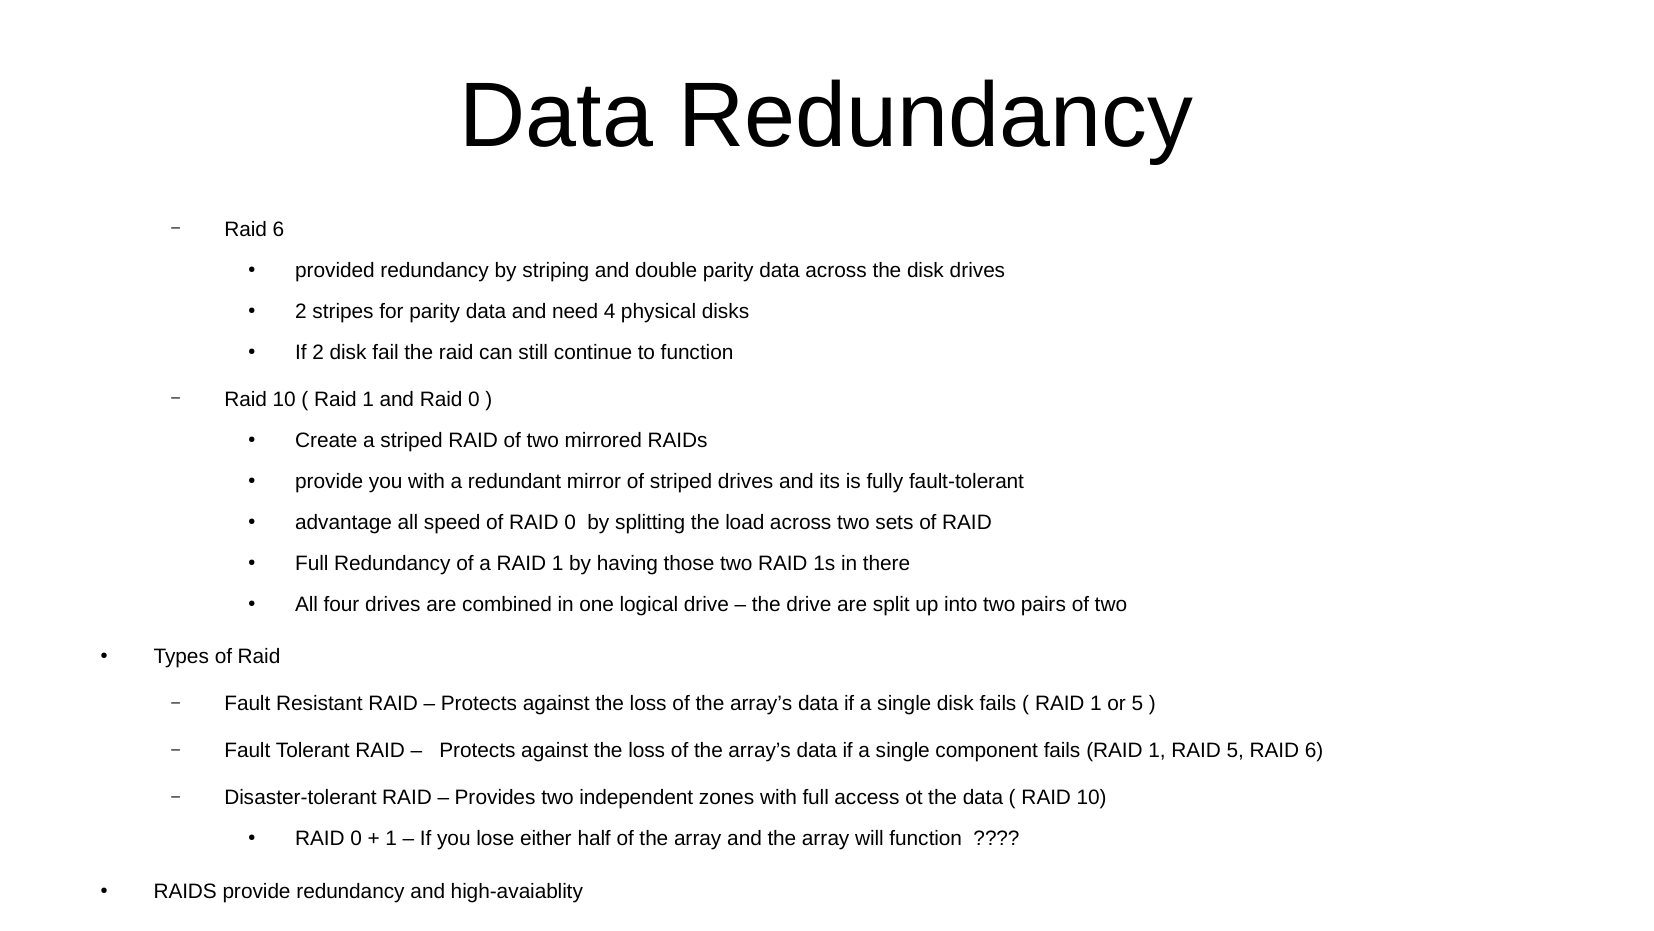

# Data Redundancy
Raid 6
provided redundancy by striping and double parity data across the disk drives
2 stripes for parity data and need 4 physical disks
If 2 disk fail the raid can still continue to function
Raid 10 ( Raid 1 and Raid 0 )
Create a striped RAID of two mirrored RAIDs
provide you with a redundant mirror of striped drives and its is fully fault-tolerant
advantage all speed of RAID 0 by splitting the load across two sets of RAID
Full Redundancy of a RAID 1 by having those two RAID 1s in there
All four drives are combined in one logical drive – the drive are split up into two pairs of two
Types of Raid
Fault Resistant RAID – Protects against the loss of the array’s data if a single disk fails ( RAID 1 or 5 )
Fault Tolerant RAID – Protects against the loss of the array’s data if a single component fails (RAID 1, RAID 5, RAID 6)
Disaster-tolerant RAID – Provides two independent zones with full access ot the data ( RAID 10)
RAID 0 + 1 – If you lose either half of the array and the array will function ????
RAIDS provide redundancy and high-avaiablity